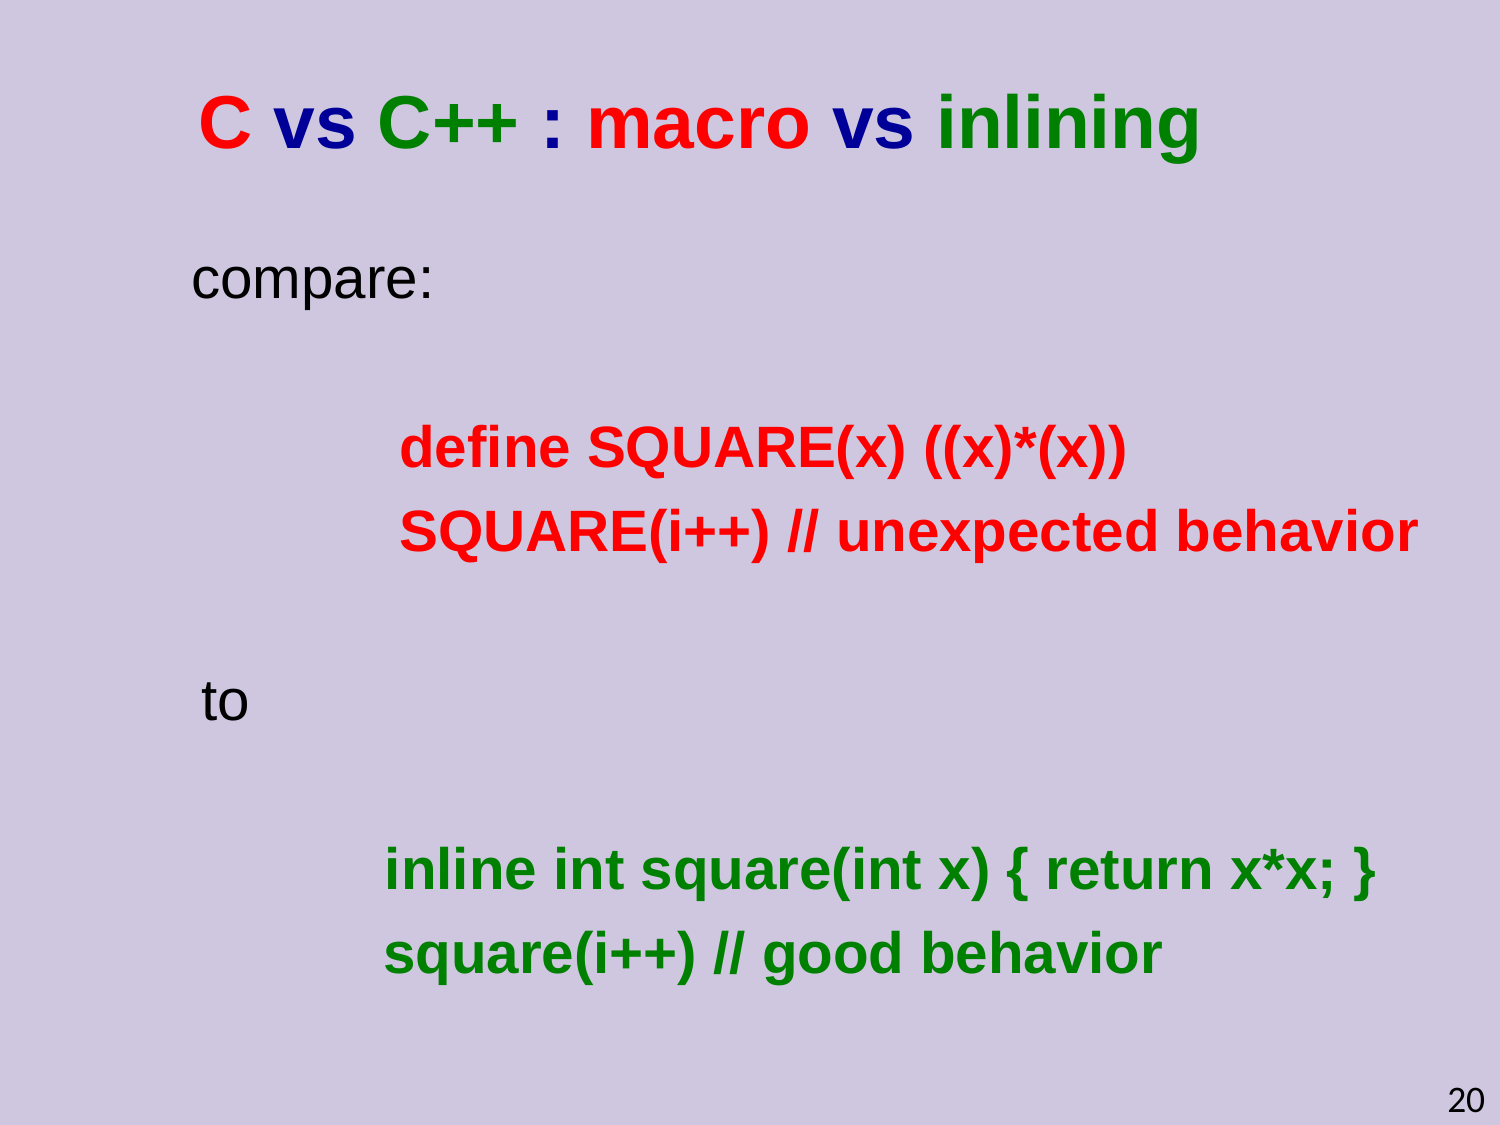

# C vs C++ : macro vs inlining
 compare:
 define SQUARE(x) ((x)*(x))
 SQUARE(i++) // unexpected behavior
to
			 inline int square(int x) { return x*x; }
 square(i++) // good behavior